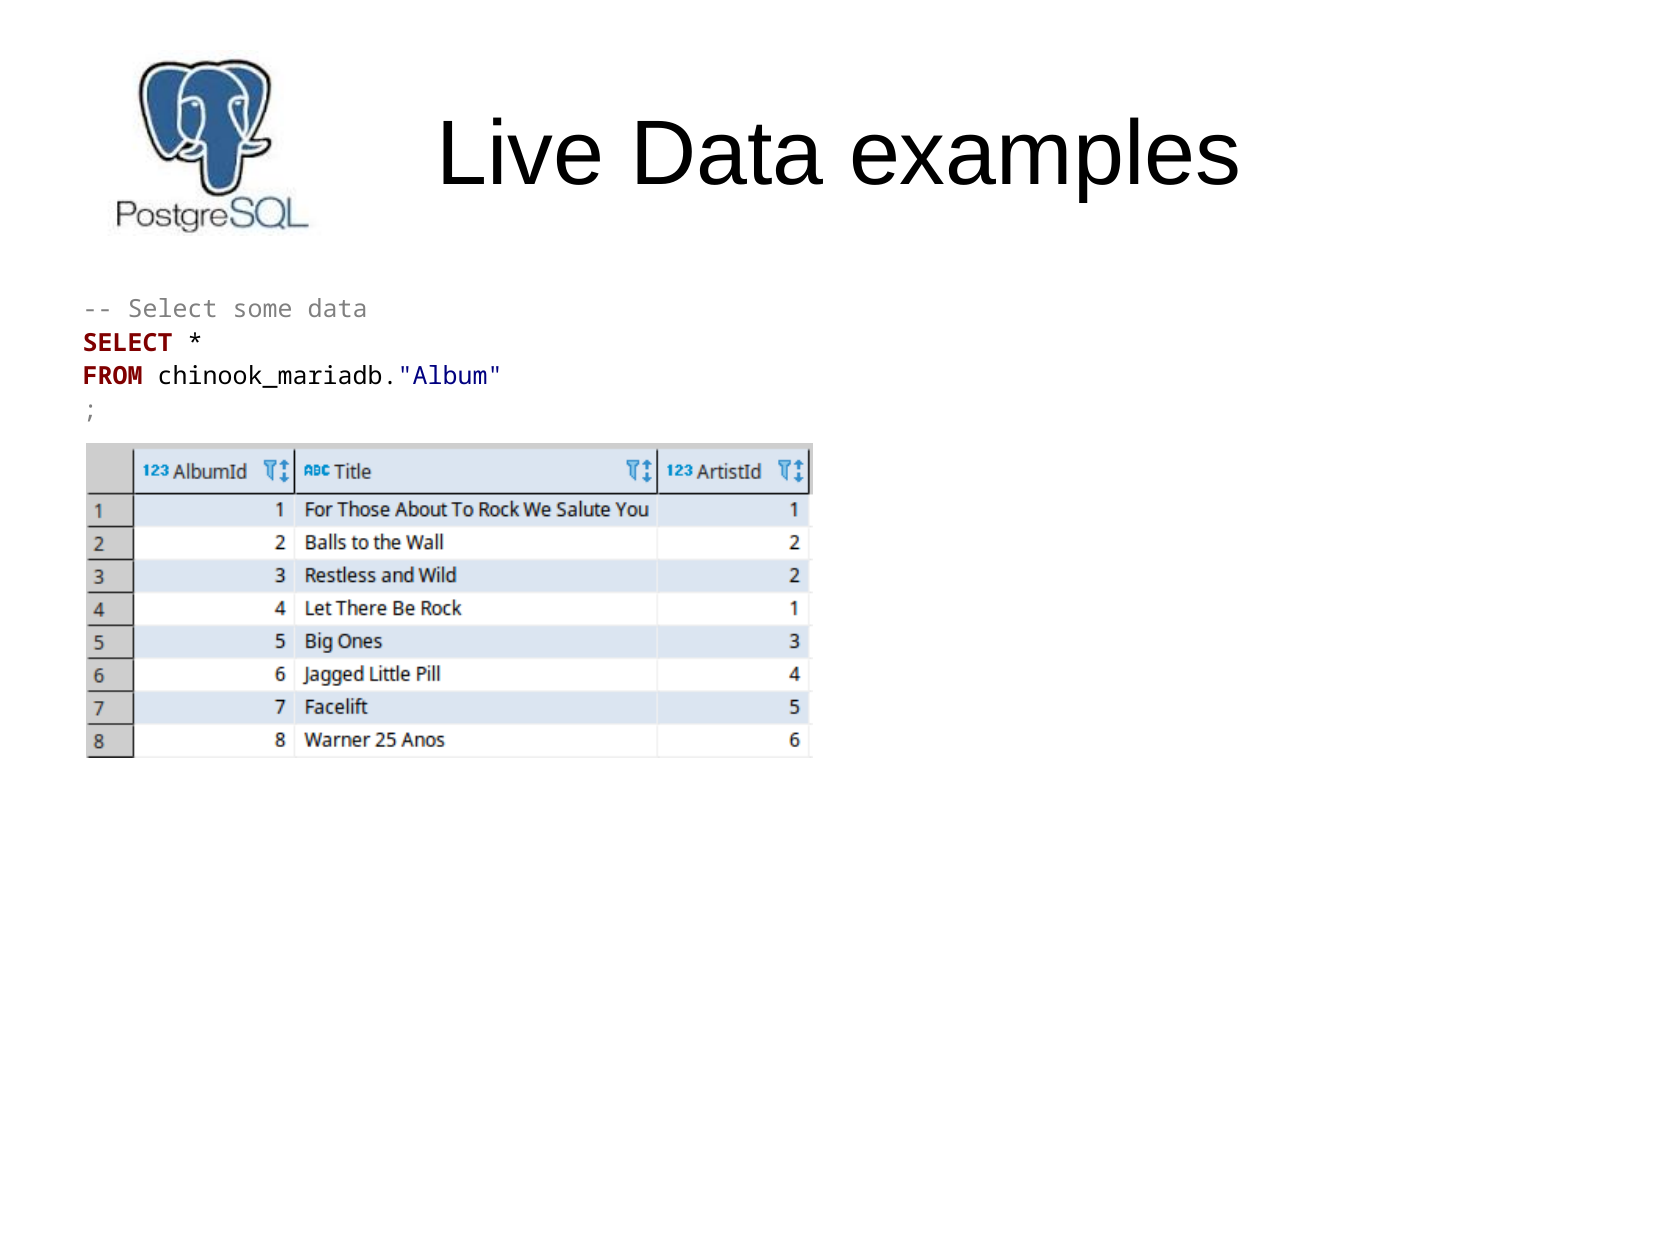

# Live Data examples
-- Select some data
SELECT *
FROM chinook_mariadb."Album"
;